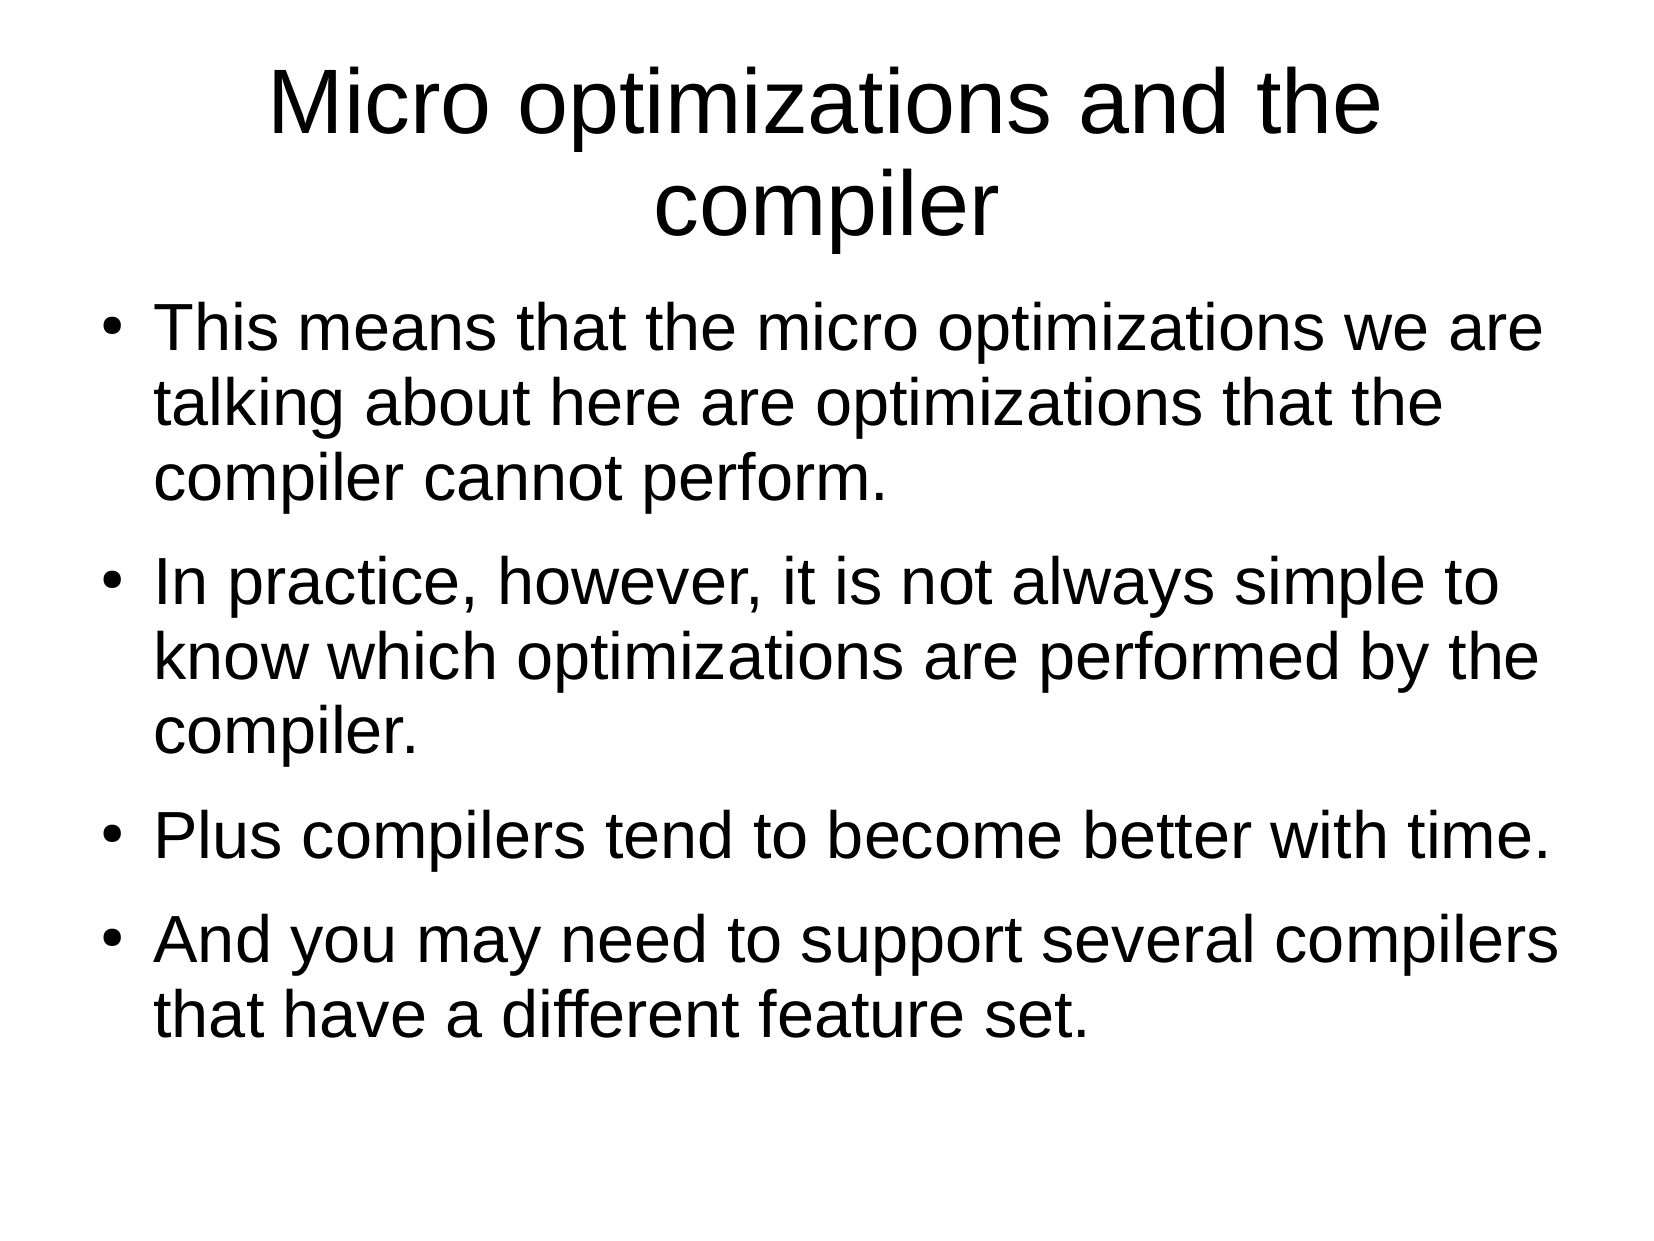

# Micro optimizations and the compiler
This means that the micro optimizations we are talking about here are optimizations that the compiler cannot perform.
In practice, however, it is not always simple to know which optimizations are performed by the compiler.
Plus compilers tend to become better with time.
And you may need to support several compilers that have a different feature set.